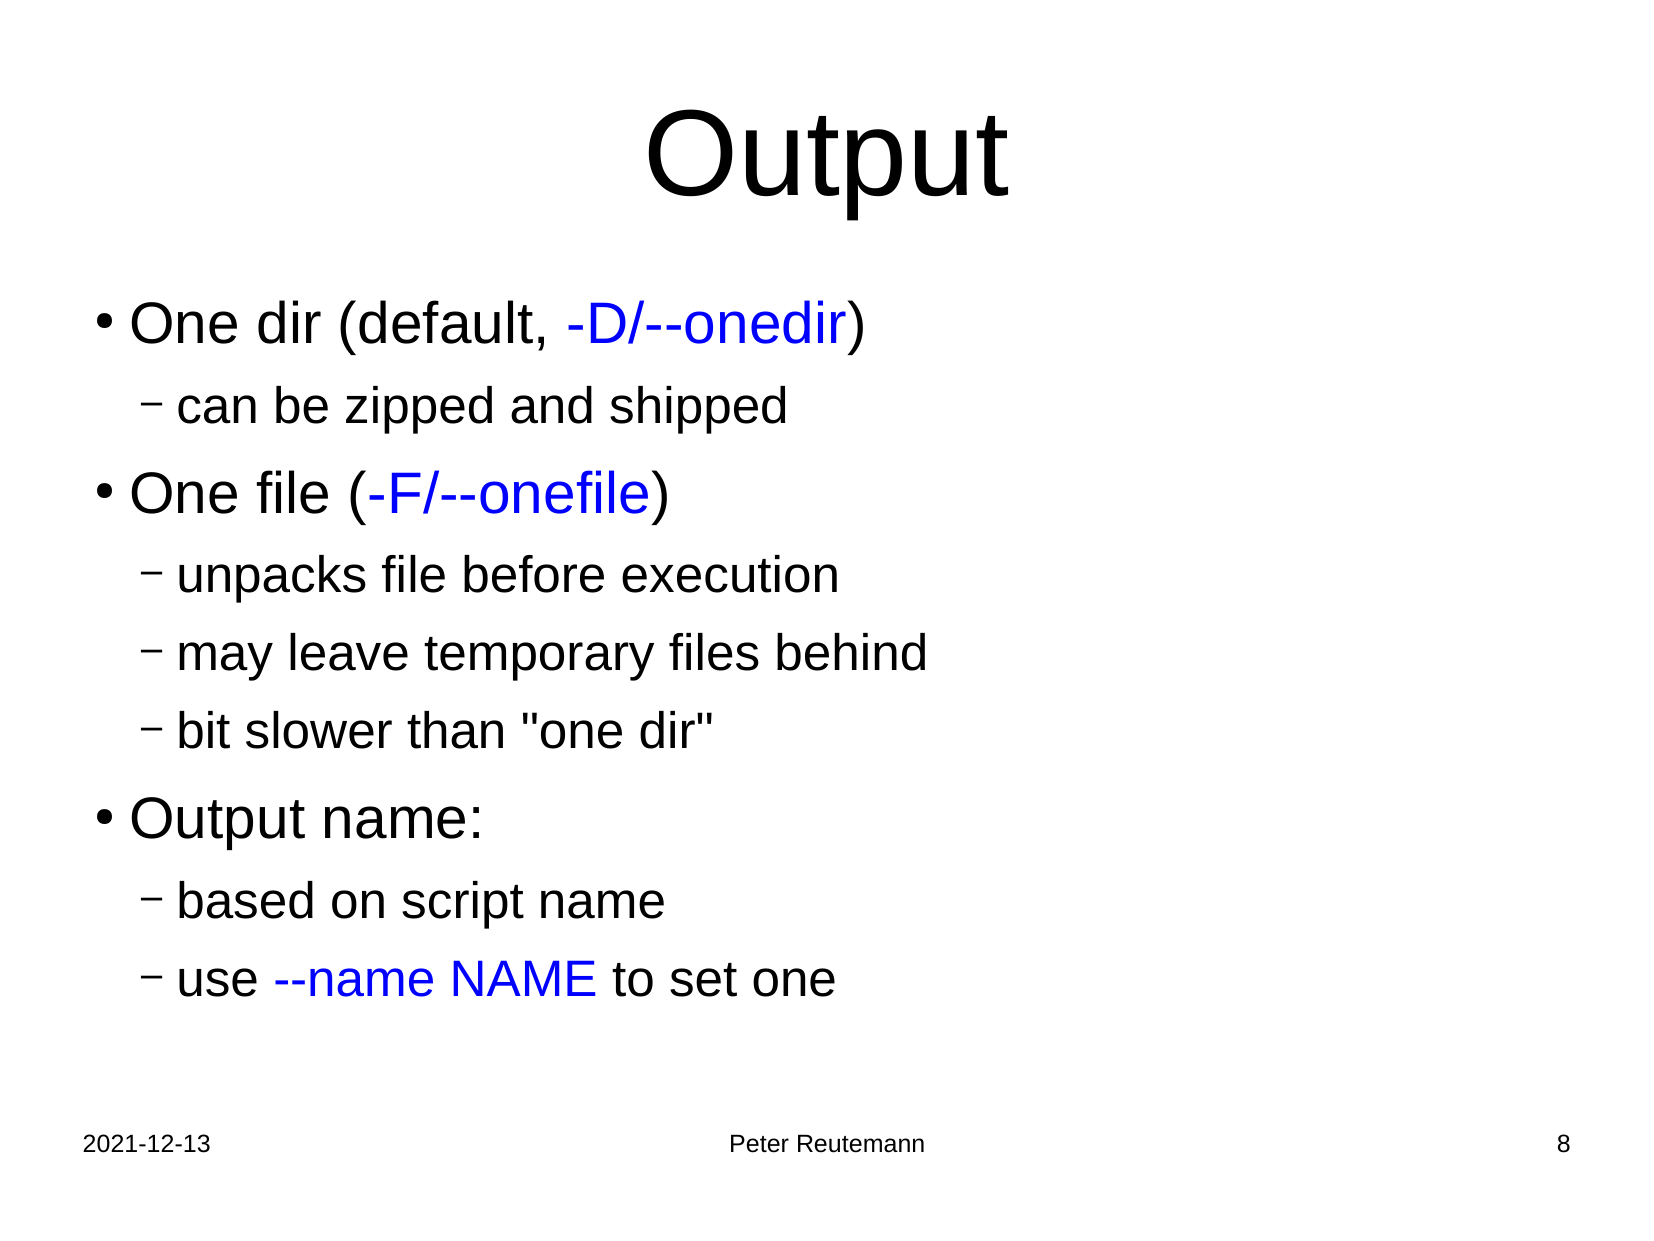

# Output
One dir (default, -D/--onedir)
can be zipped and shipped
One file (-F/--onefile)
unpacks file before execution
may leave temporary files behind
bit slower than "one dir"
Output name:
based on script name
use --name NAME to set one
2021-12-13
Peter Reutemann
8